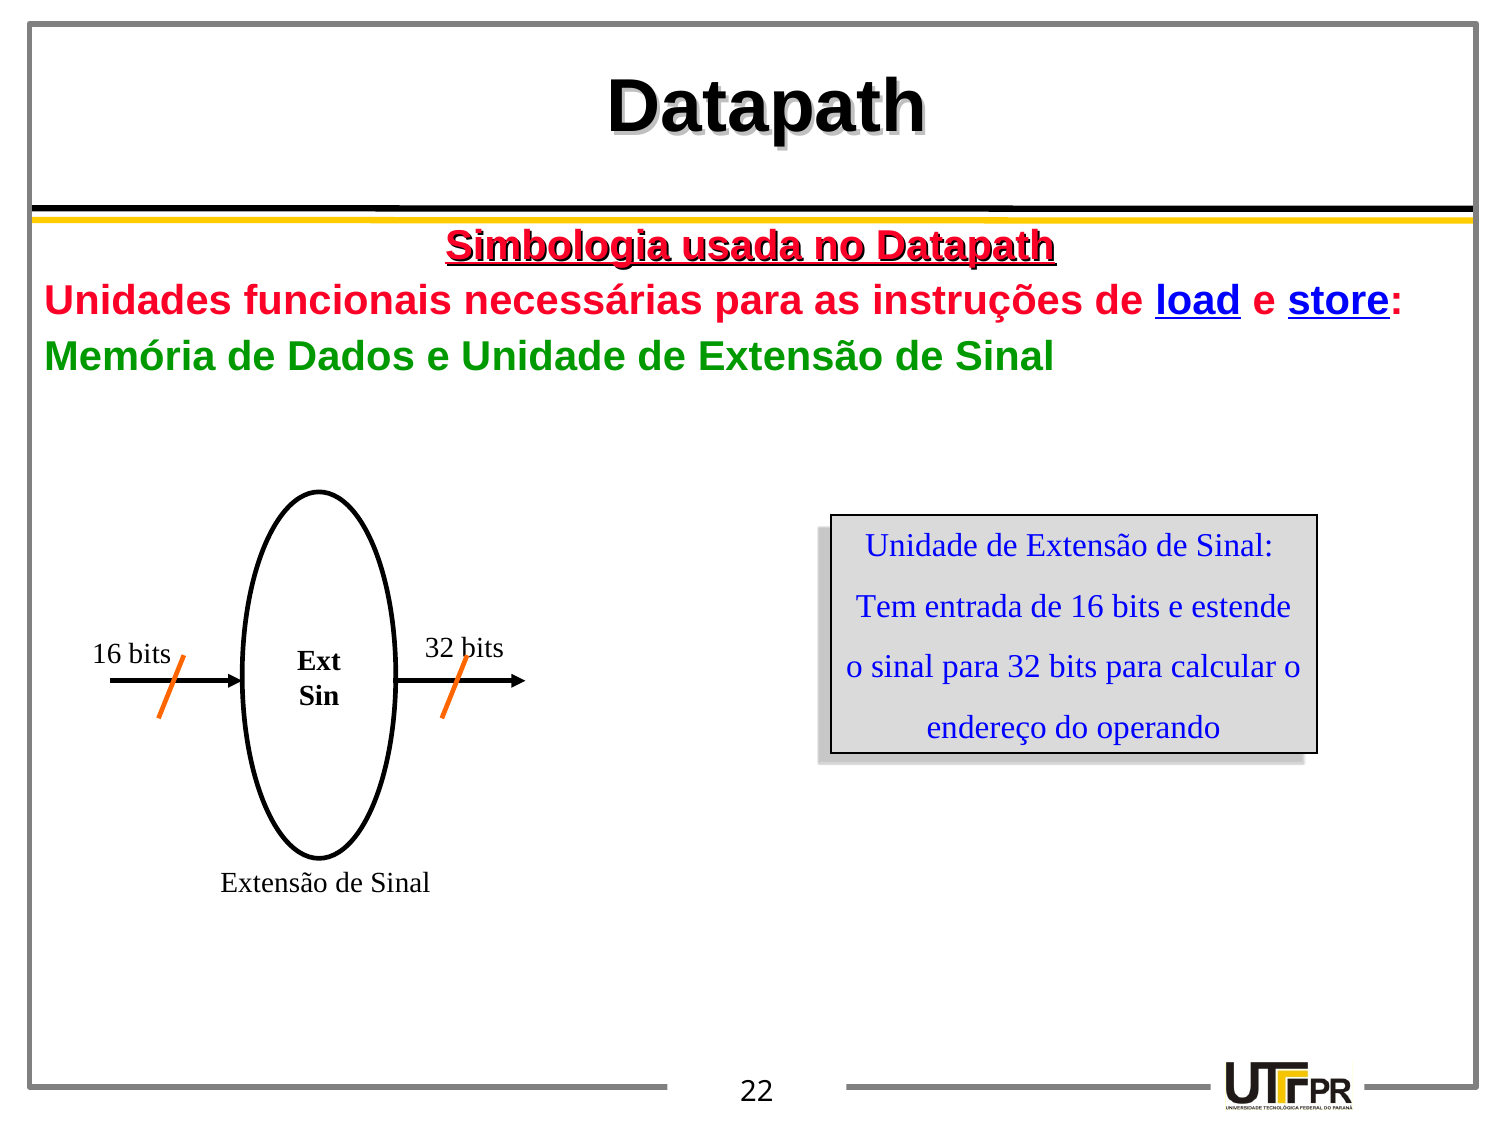

Datapath
# Simbologia usada no Datapath
Unidades funcionais necessárias para as instruções de load e store:
Memória de Dados e Unidade de Extensão de Sinal
32 bits
16 bits
ExtSin
Extensão de Sinal
Unidade de Extensão de Sinal:
Tem entrada de 16 bits e estende
o sinal para 32 bits para calcular o
endereço do operando